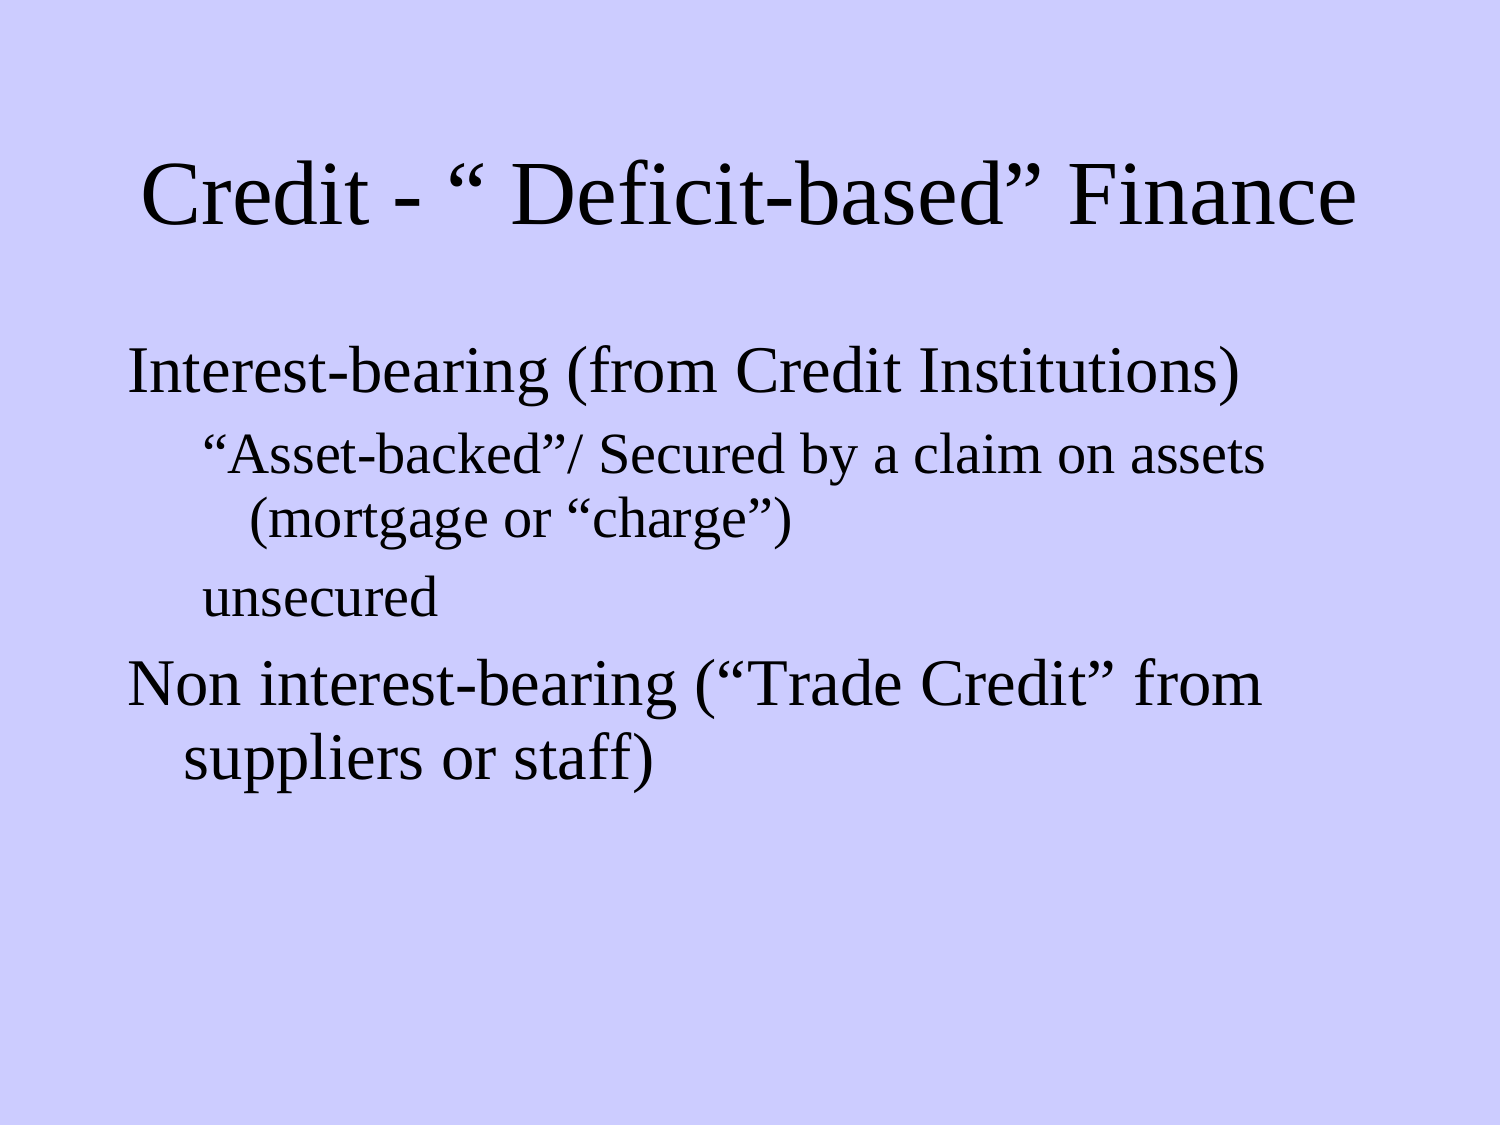

# Credit - “ Deficit-based” Finance
Interest-bearing (from Credit Institutions)
“Asset-backed”/ Secured by a claim on assets (mortgage or “charge”)
unsecured
Non interest-bearing (“Trade Credit” from suppliers or staff)